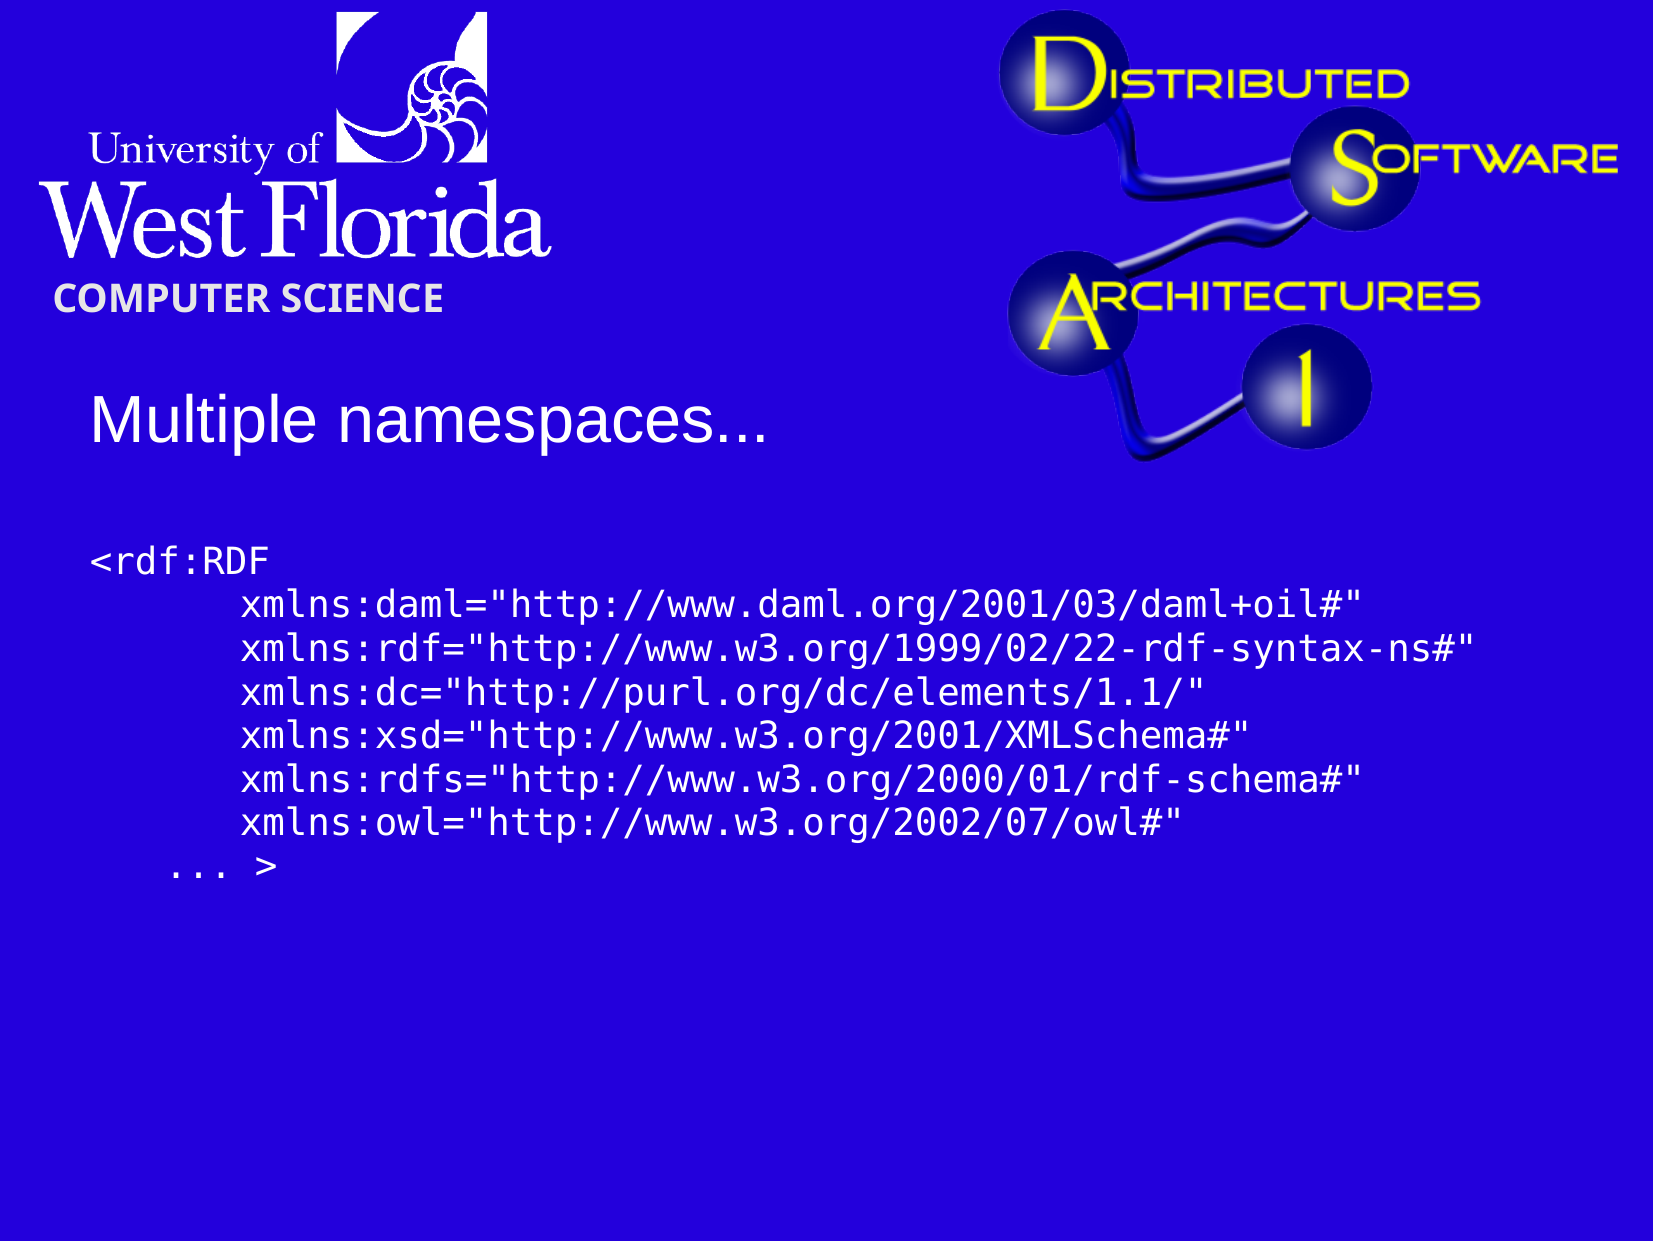

COMPUTER SCIENCE
Multiple namespaces...
<rdf:RDF
 	xmlns:daml="http://www.daml.org/2001/03/daml+oil#"
 	xmlns:rdf="http://www.w3.org/1999/02/22-rdf-syntax-ns#"
	 	xmlns:dc="http://purl.org/dc/elements/1.1/"
 	xmlns:xsd="http://www.w3.org/2001/XMLSchema#"
 	xmlns:rdfs="http://www.w3.org/2000/01/rdf-schema#"
 	xmlns:owl="http://www.w3.org/2002/07/owl#"
 	... >